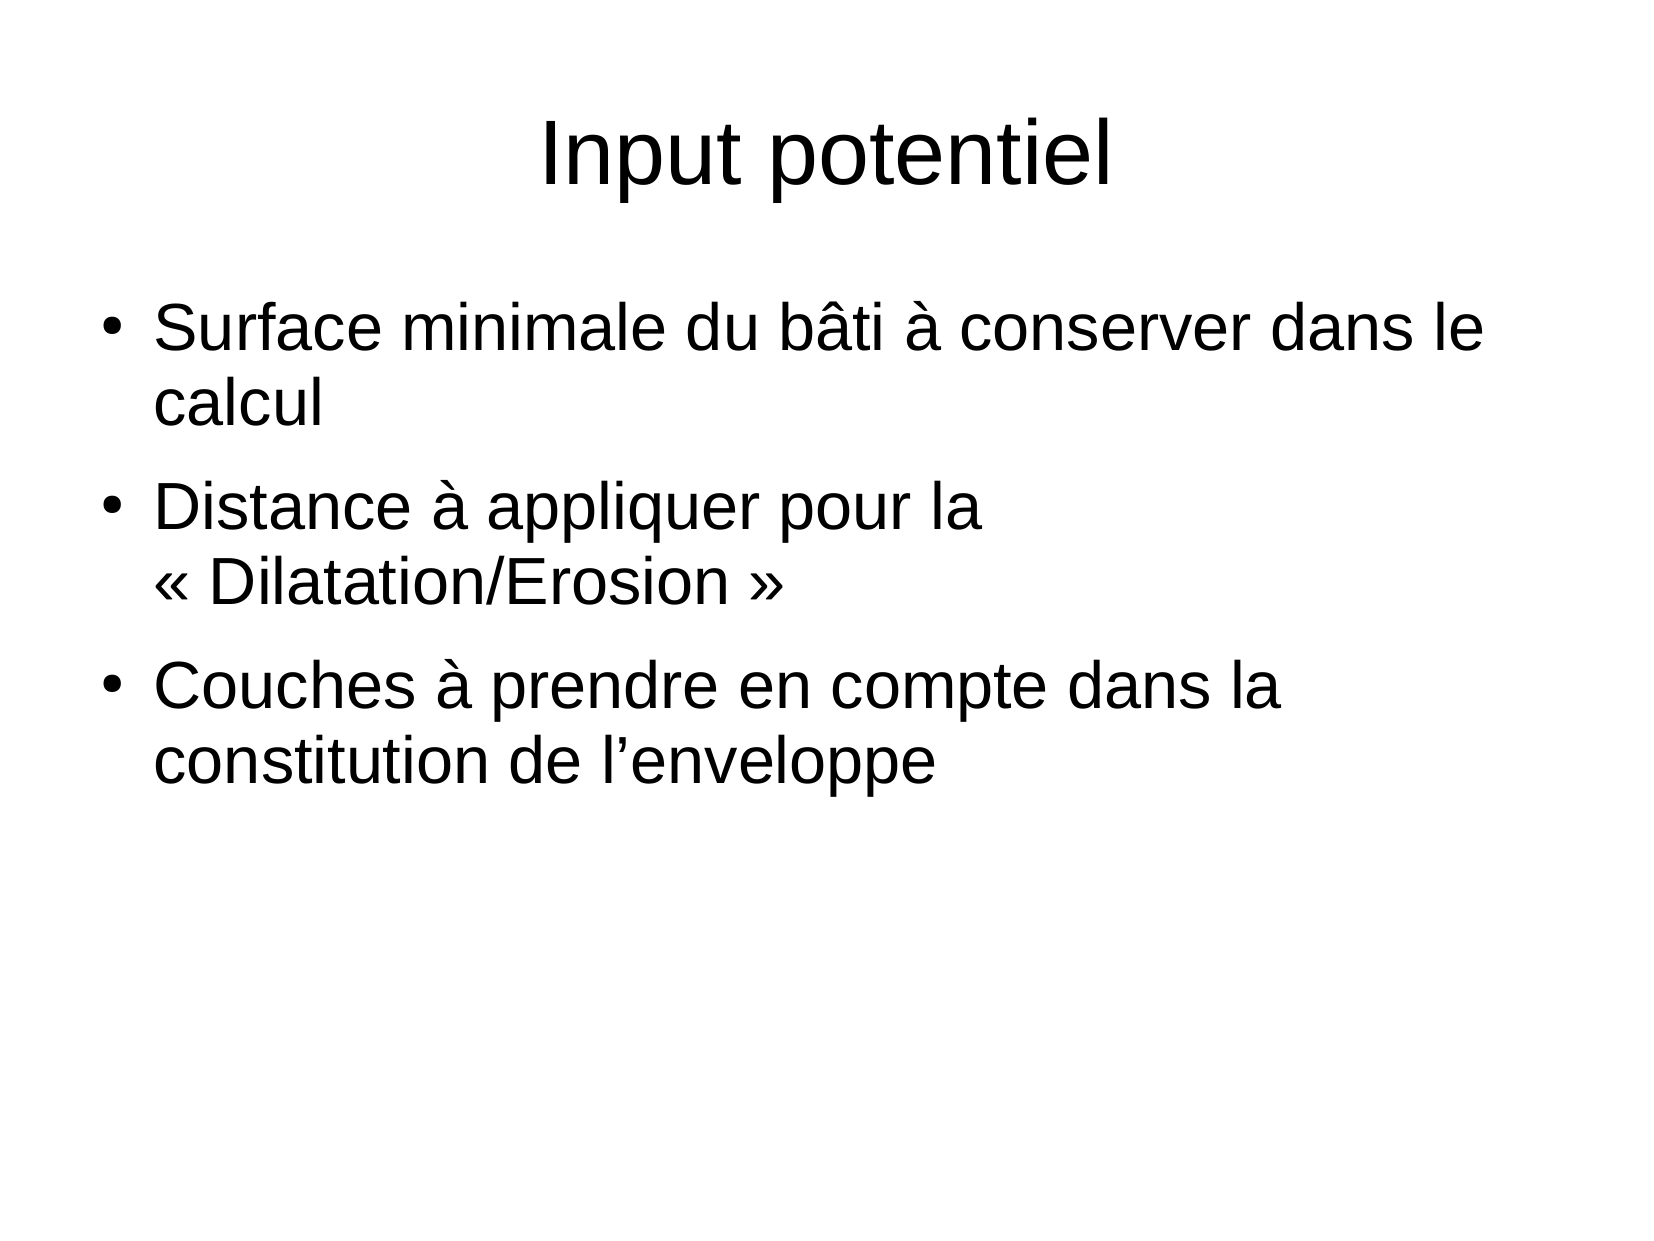

# Input potentiel
Surface minimale du bâti à conserver dans le calcul
Distance à appliquer pour la « Dilatation/Erosion »
Couches à prendre en compte dans la constitution de l’enveloppe